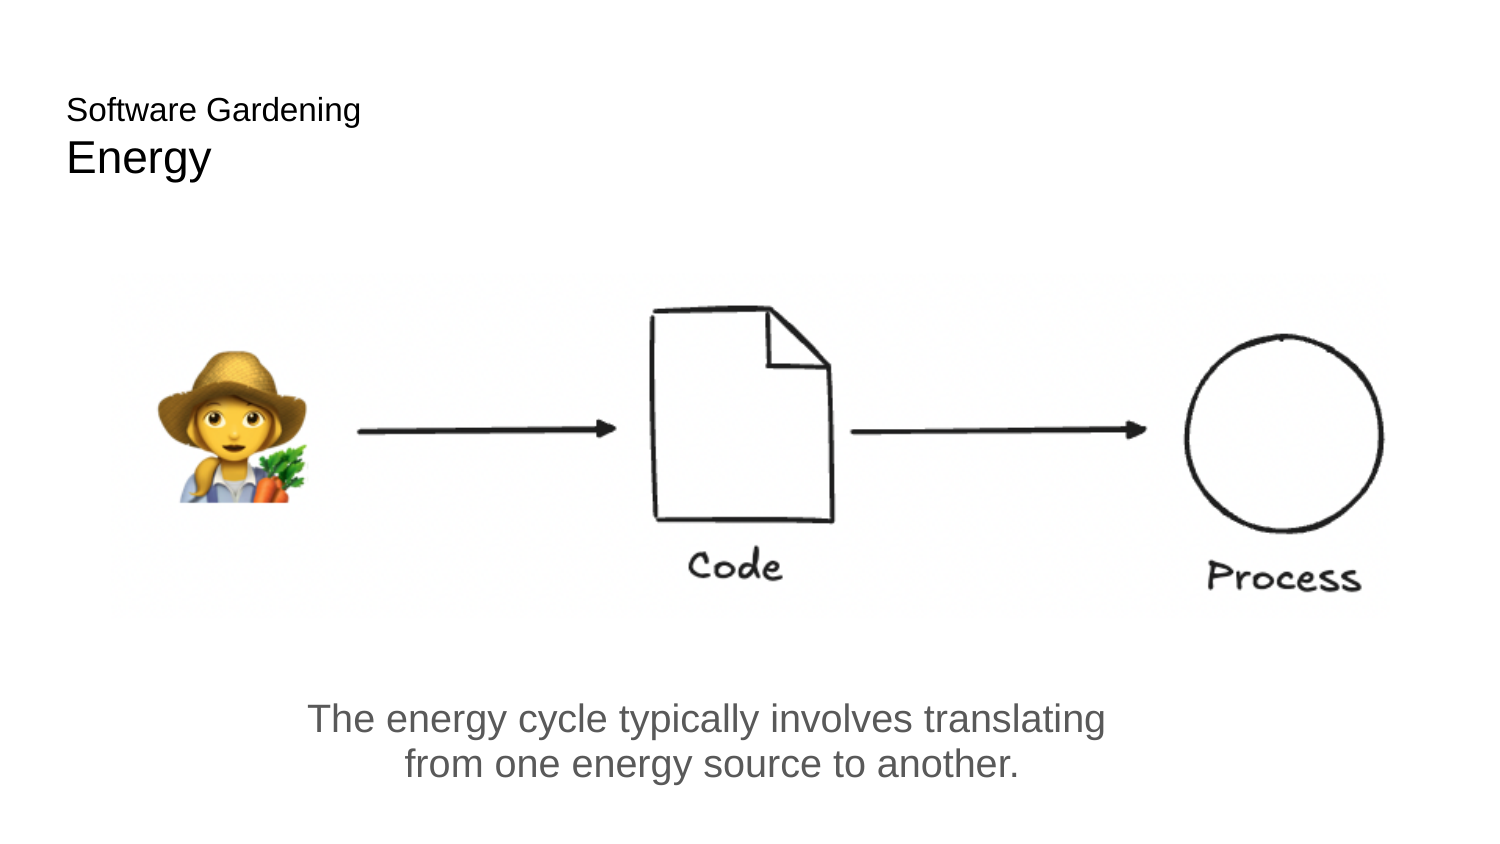

Software Gardening
Energy
# The energy cycle typically involves translating from one energy source to another.